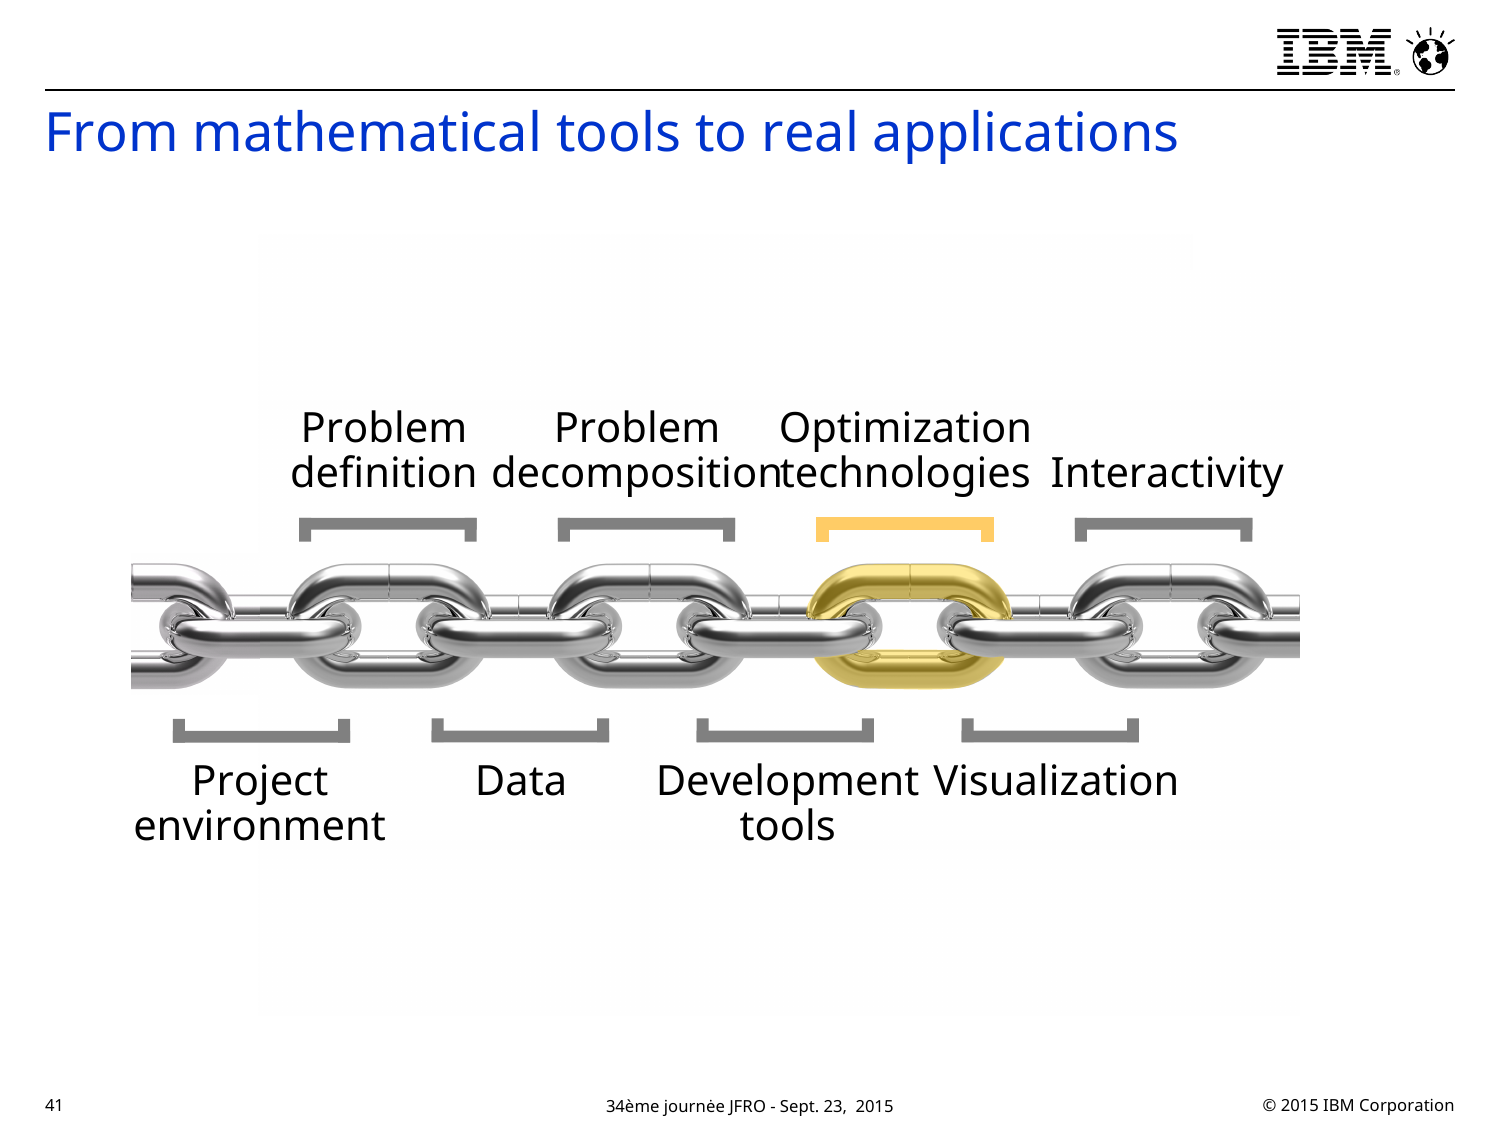

# From mathematical tools to real applications
Problem
definition
Problem
decomposition
Optimization
technologies
Interactivity
Project
environment
Data
Development
tools
Visualization
41